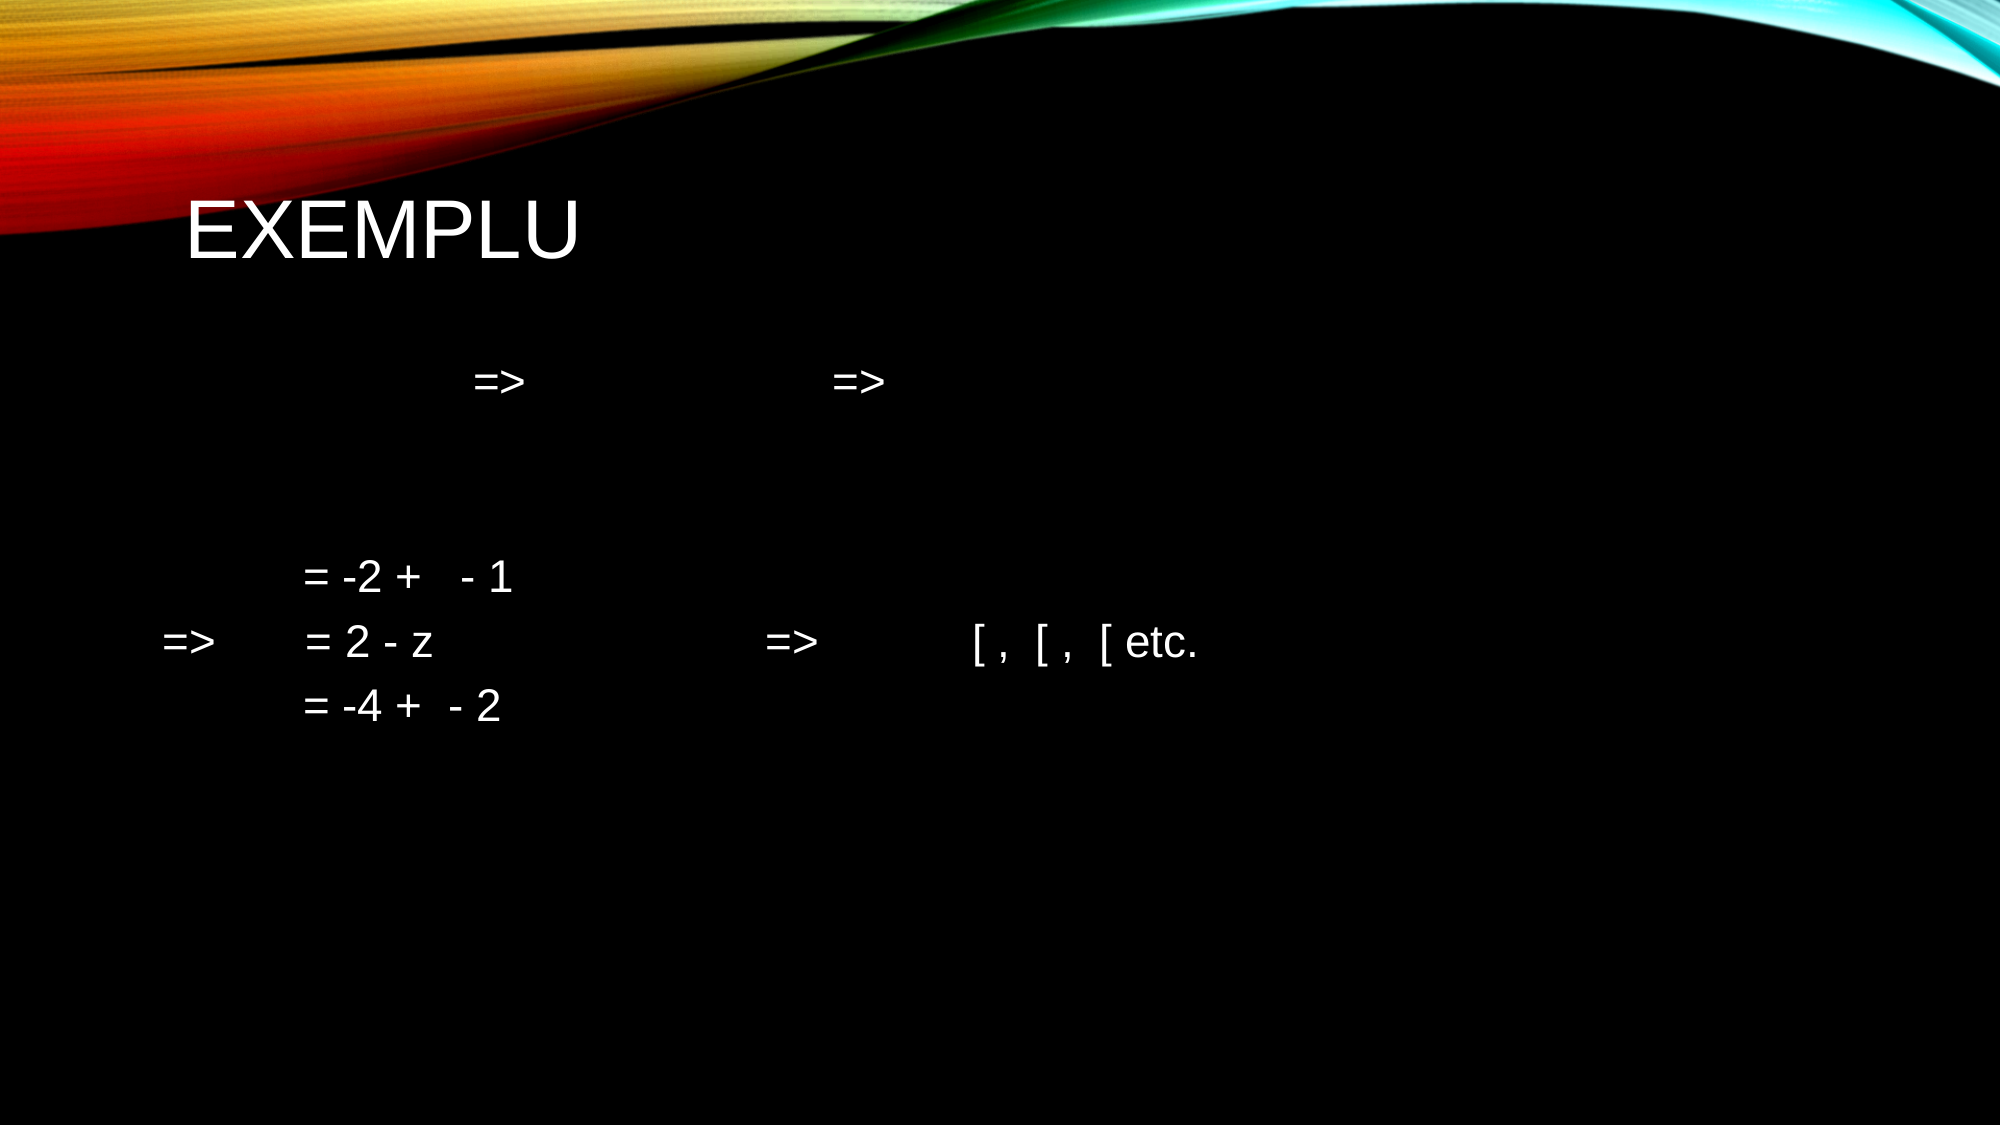

# Exemplu
 => =>
 = -2 + - 1
 => = 2 - z => [ , [ , [ etc.
 = -4 + - 2